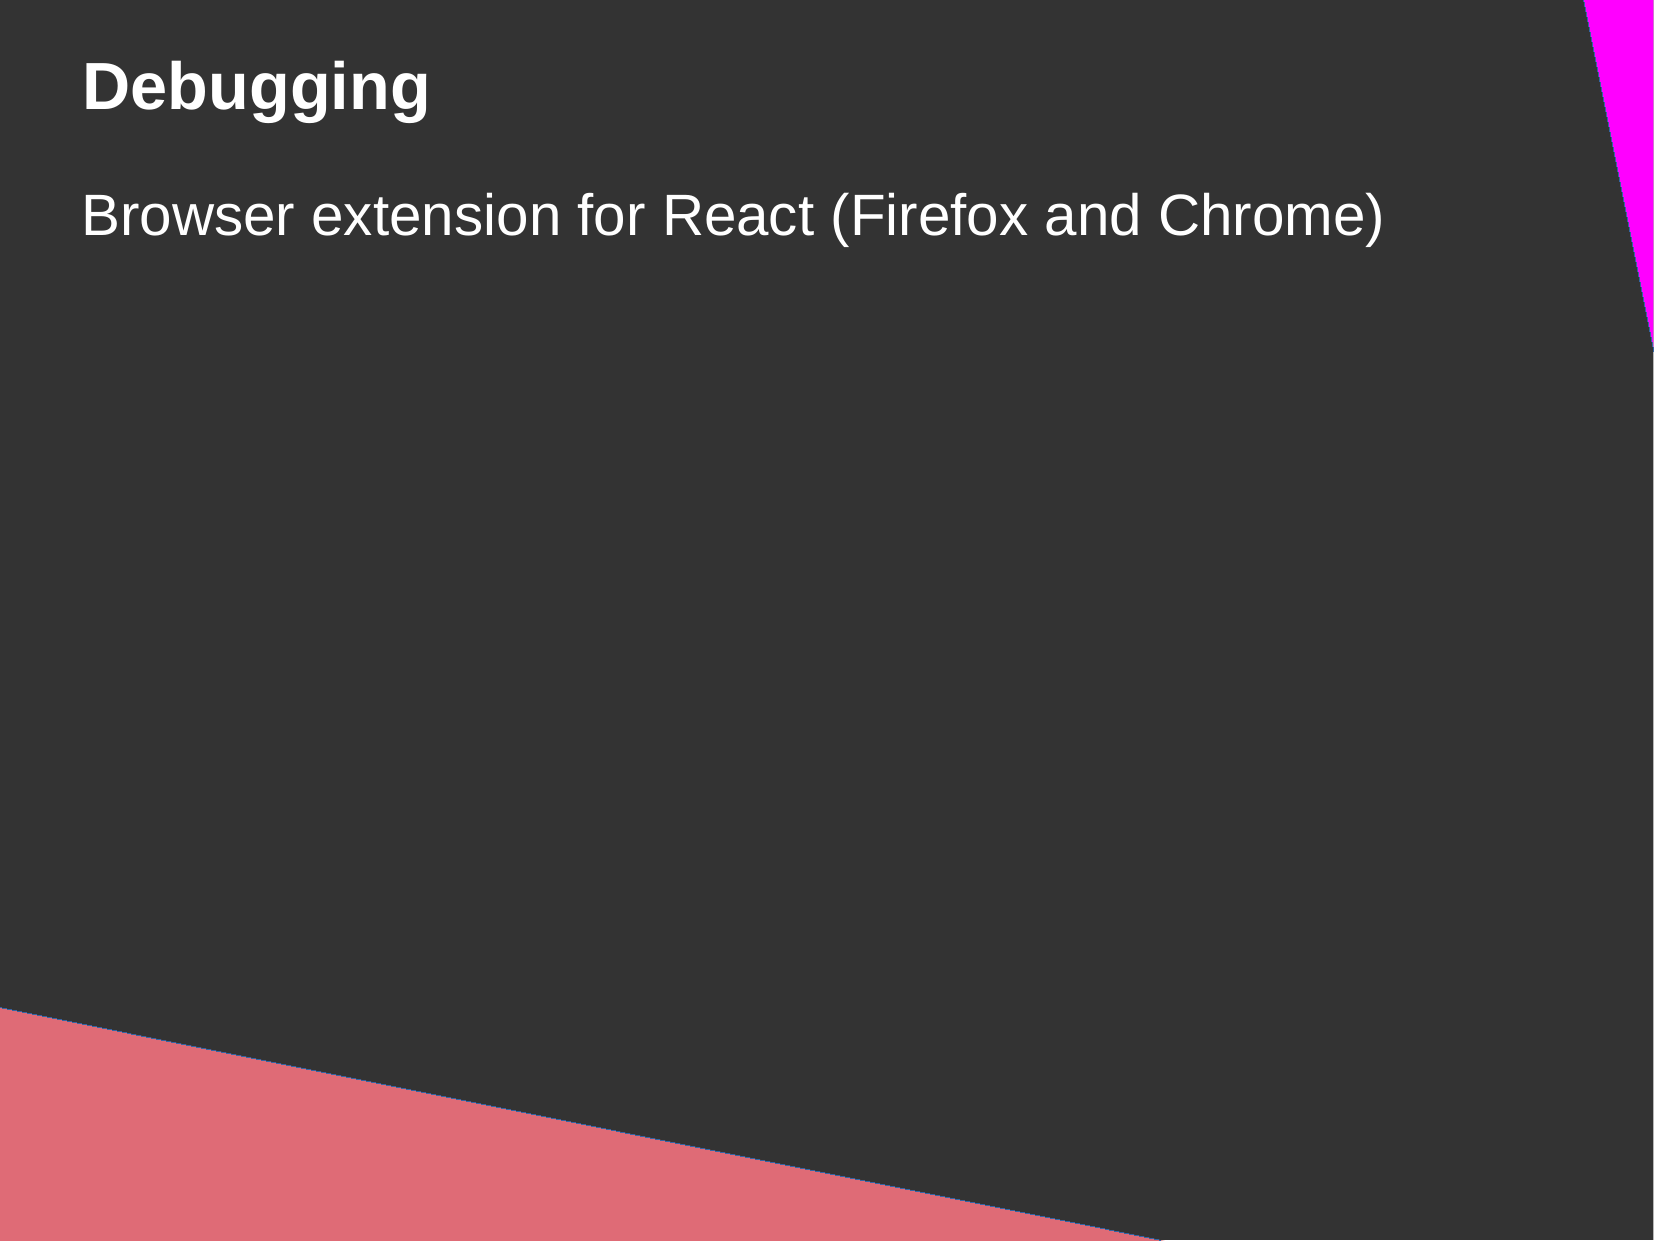

# Debugging
Browser extension for React (Firefox and Chrome)